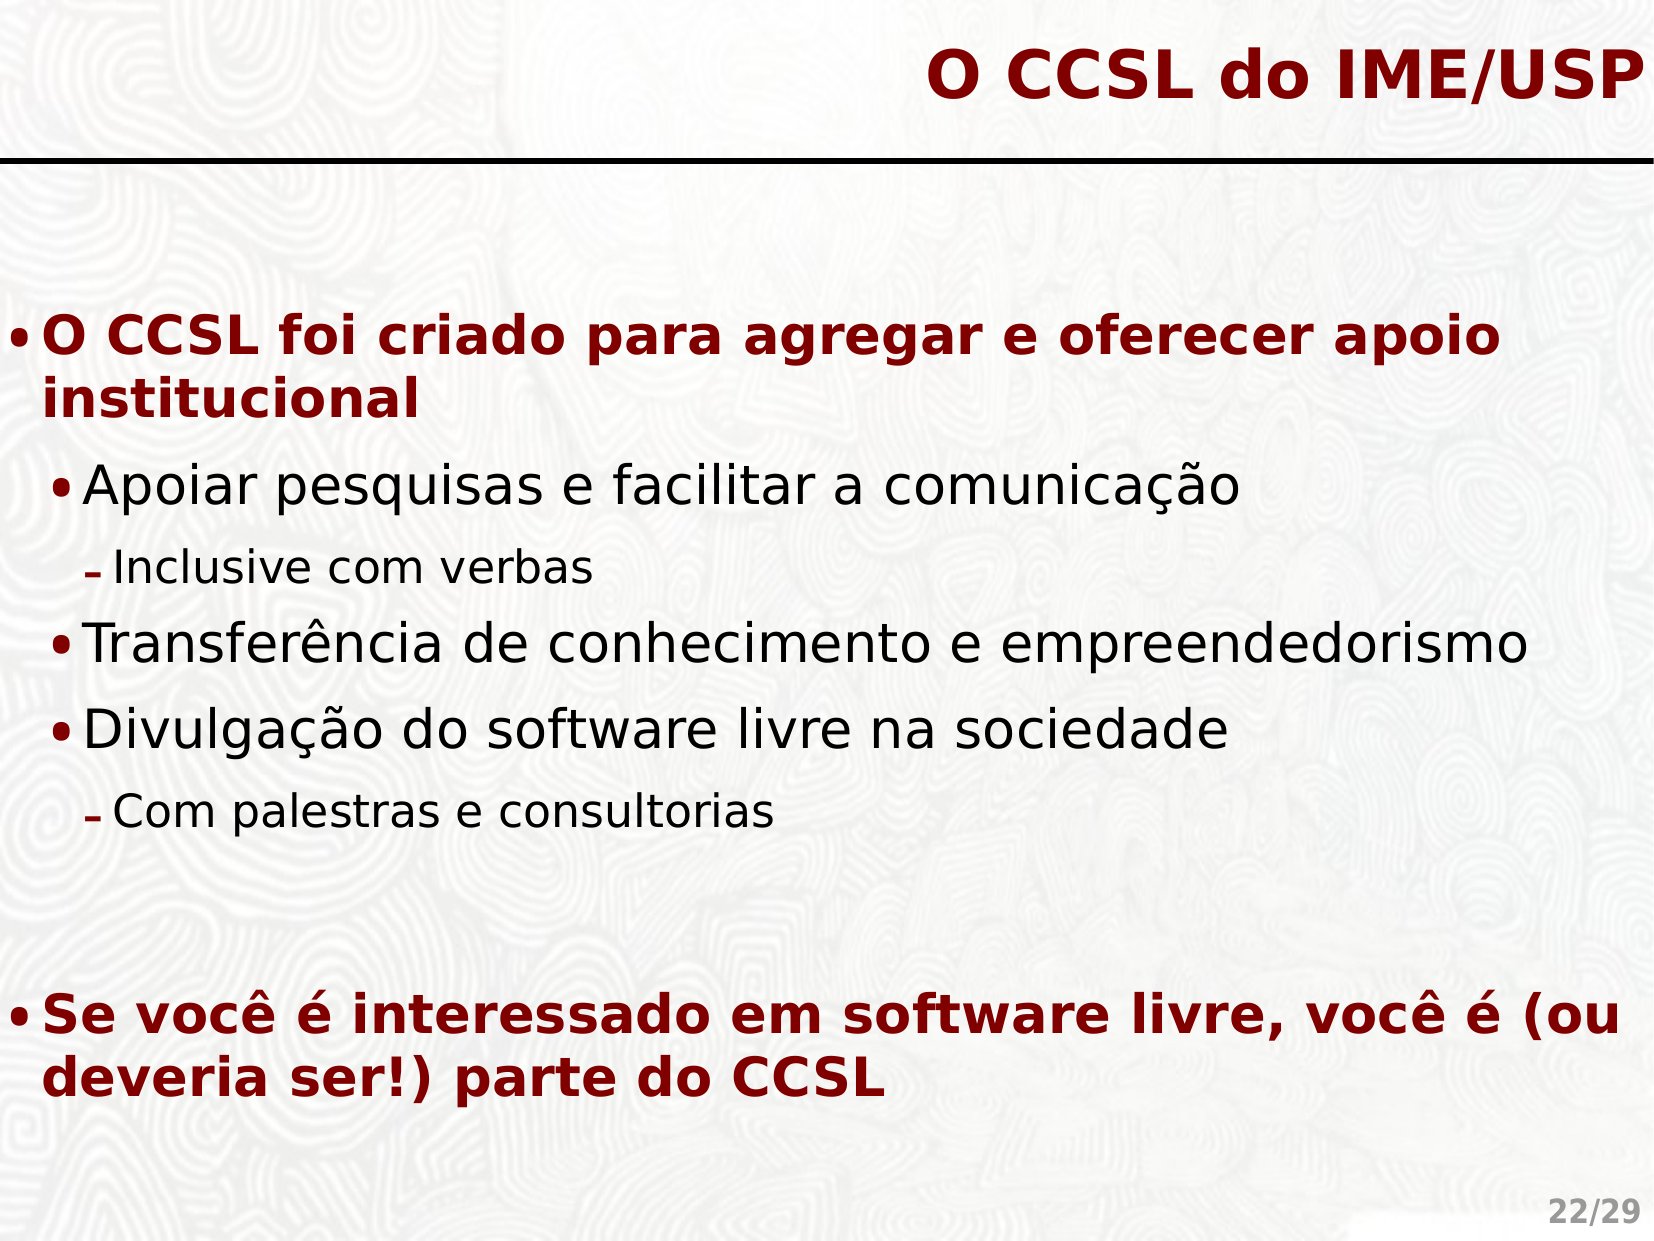

# O CCSL do IME/USP
O CCSL foi criado para agregar e oferecer apoio institucional
Apoiar pesquisas e facilitar a comunicação
Inclusive com verbas
Transferência de conhecimento e empreendedorismo
Divulgação do software livre na sociedade
Com palestras e consultorias
Se você é interessado em software livre, você é (ou deveria ser!) parte do CCSL
22